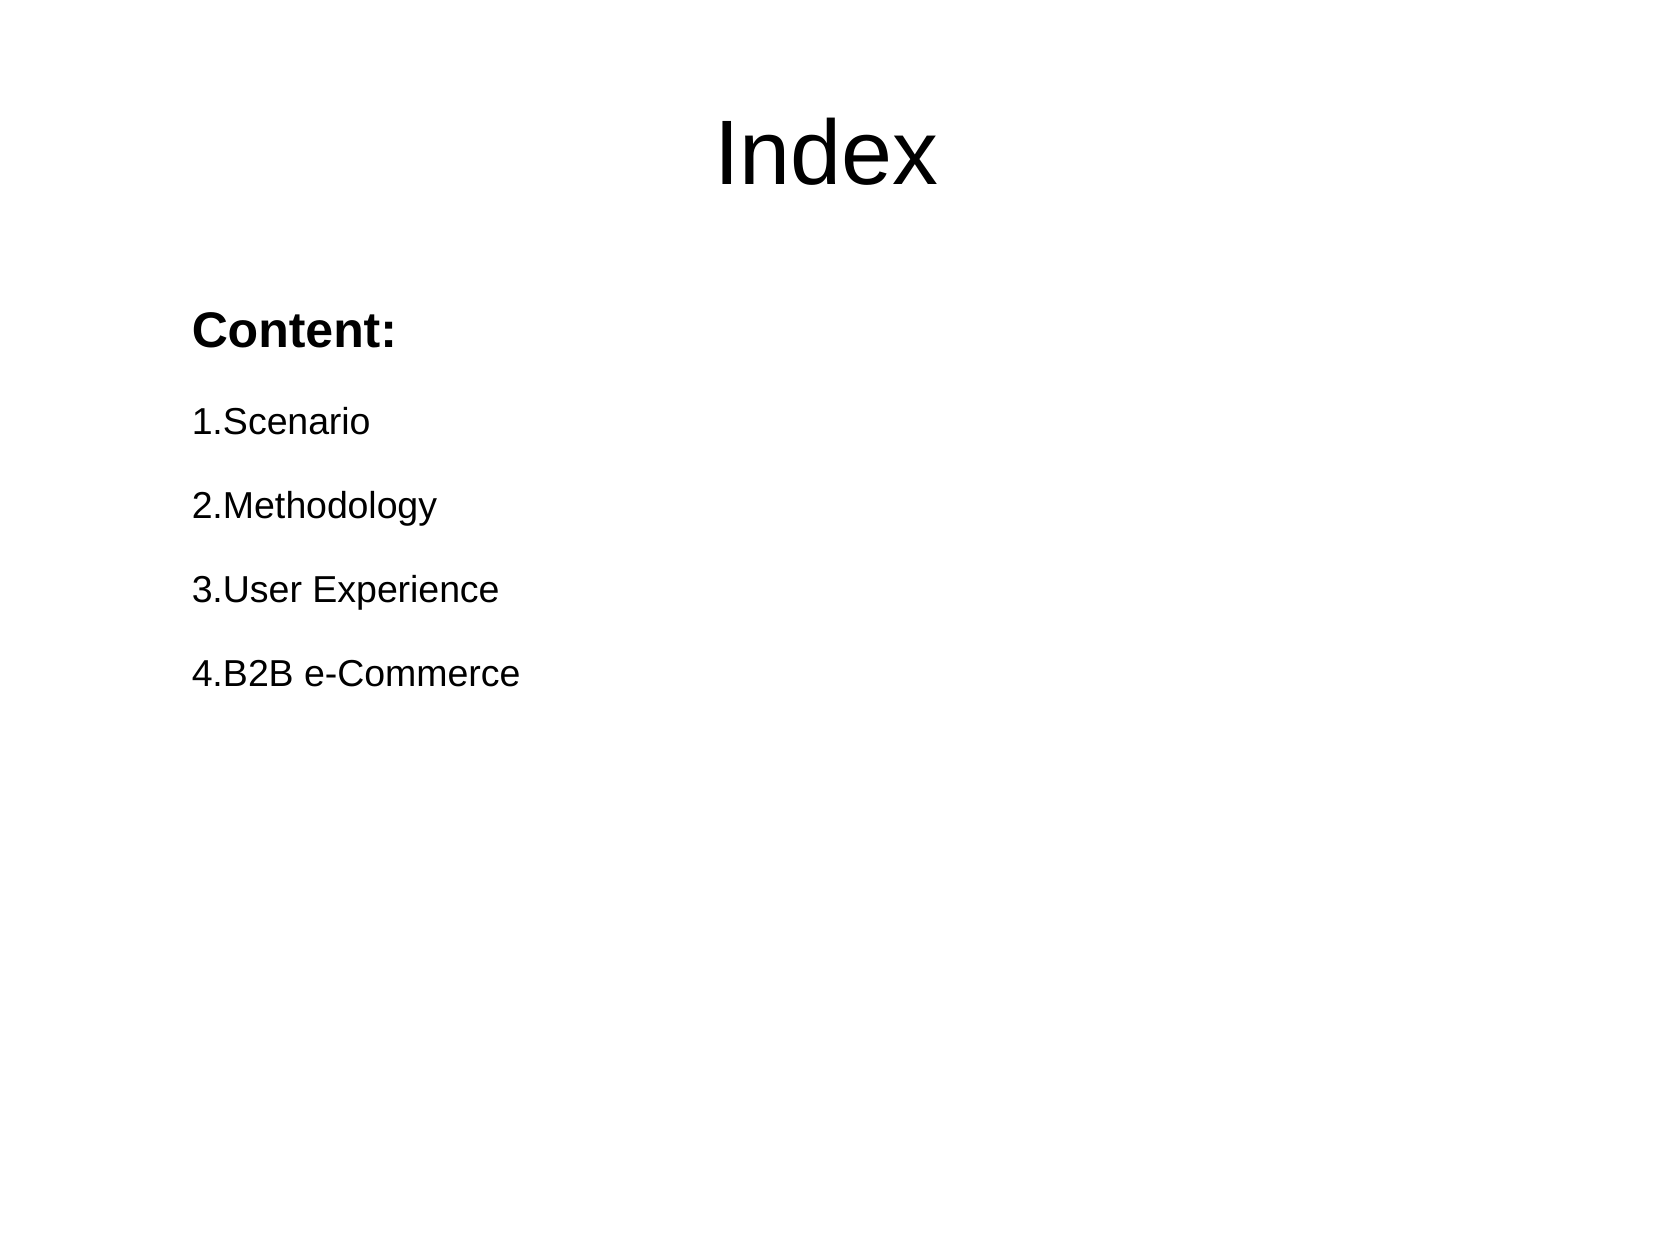

# Index
Content:
1.Scenario
2.Methodology
3.User Experience
4.B2B e-Commerce